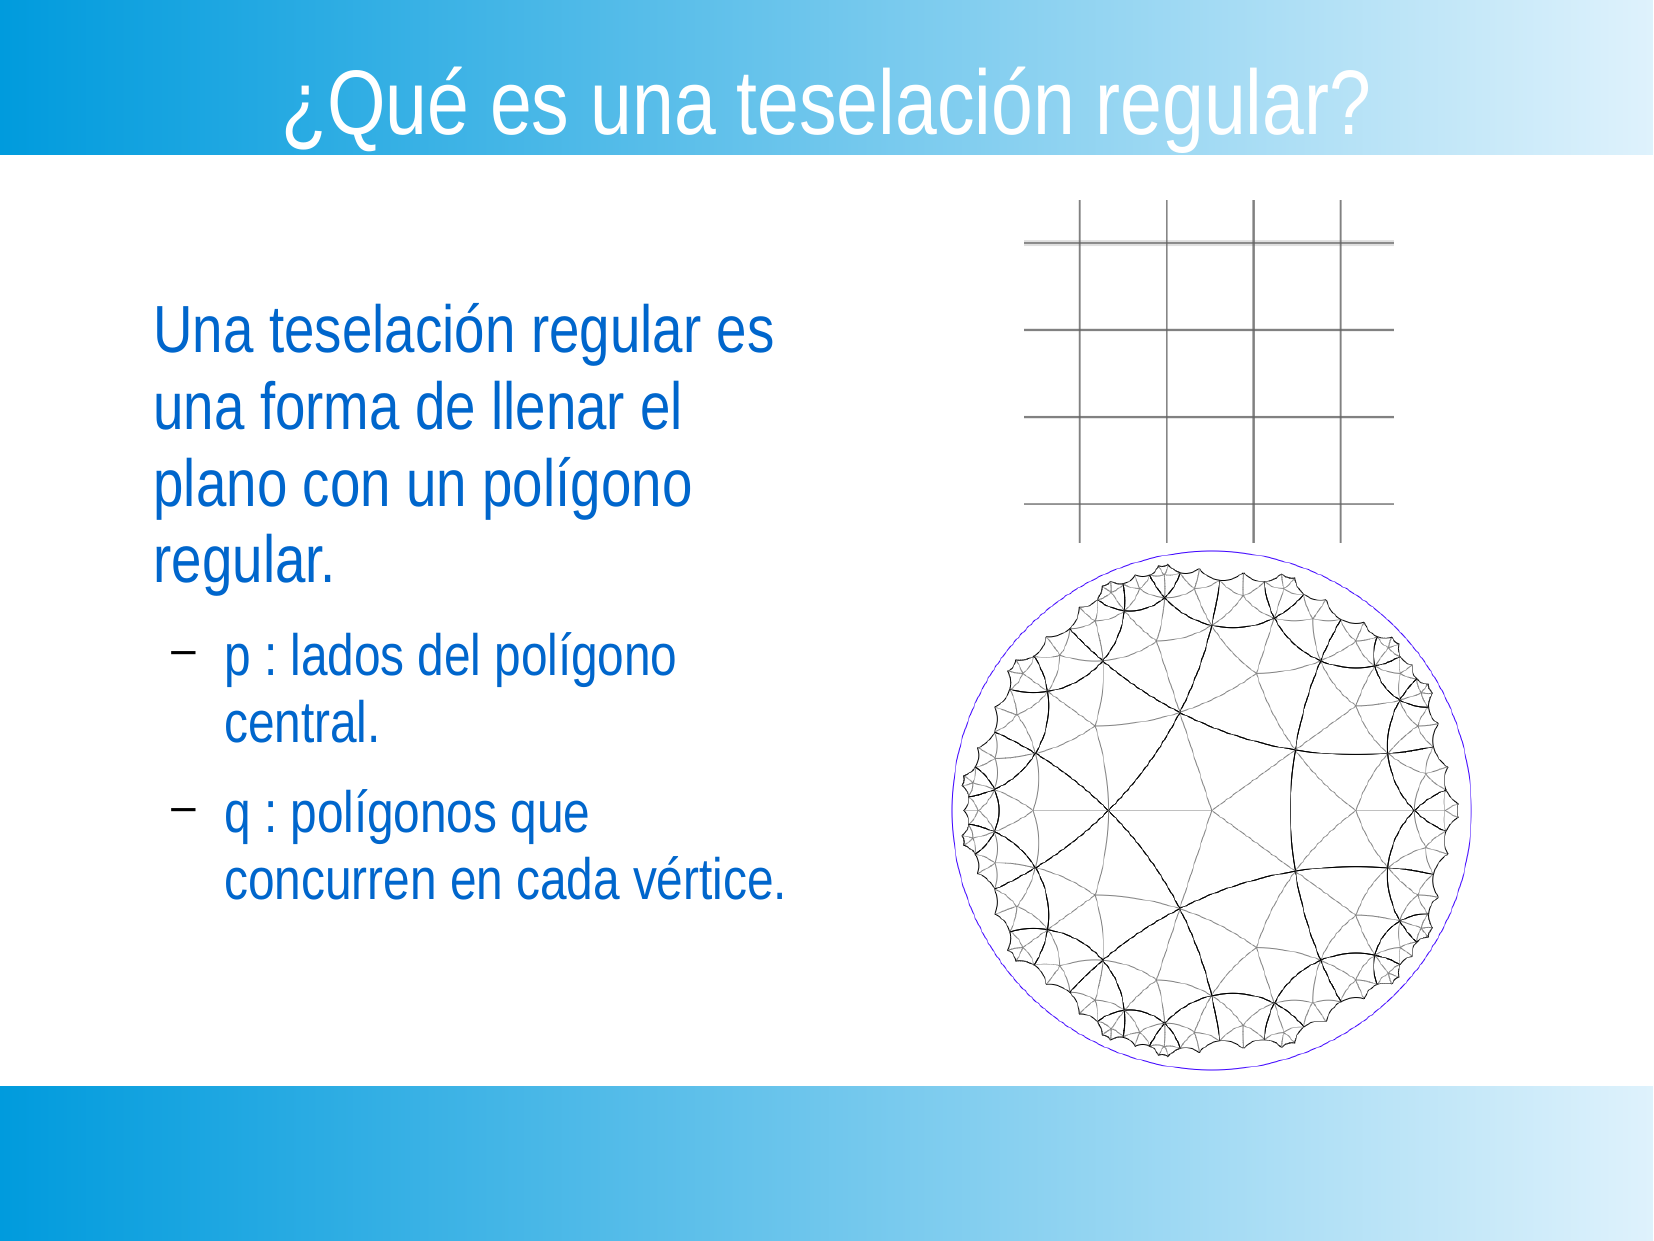

# ¿Qué es una teselación regular?
Una teselación regular es una forma de llenar el plano con un polígono regular.
p : lados del polígono central.
q : polígonos que concurren en cada vértice.